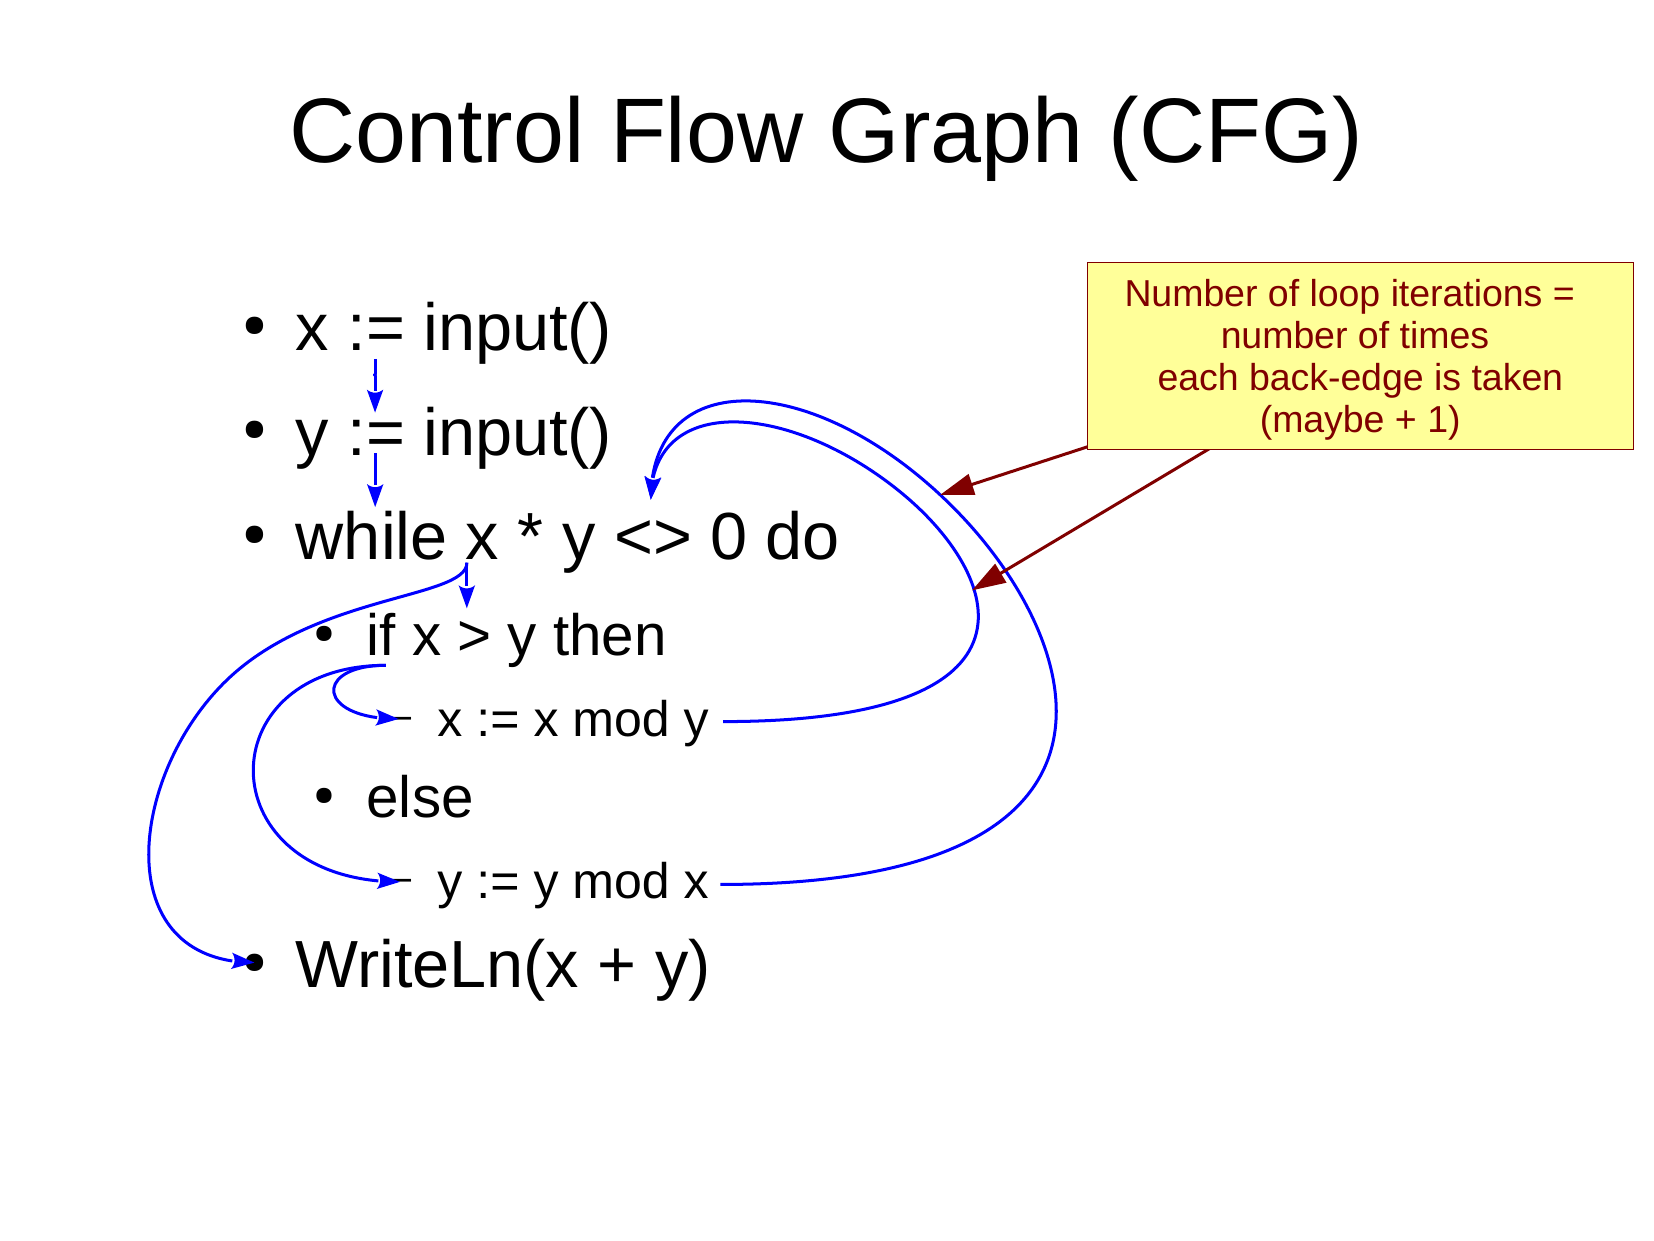

# Control Flow Graph (CFG)
Number of loop iterations =
number of times
each back-edge is taken
(maybe + 1)
x := input()
y := input()
while x * y <> 0 do
if x > y then
x := x mod y
else
y := y mod x
WriteLn(x + y)